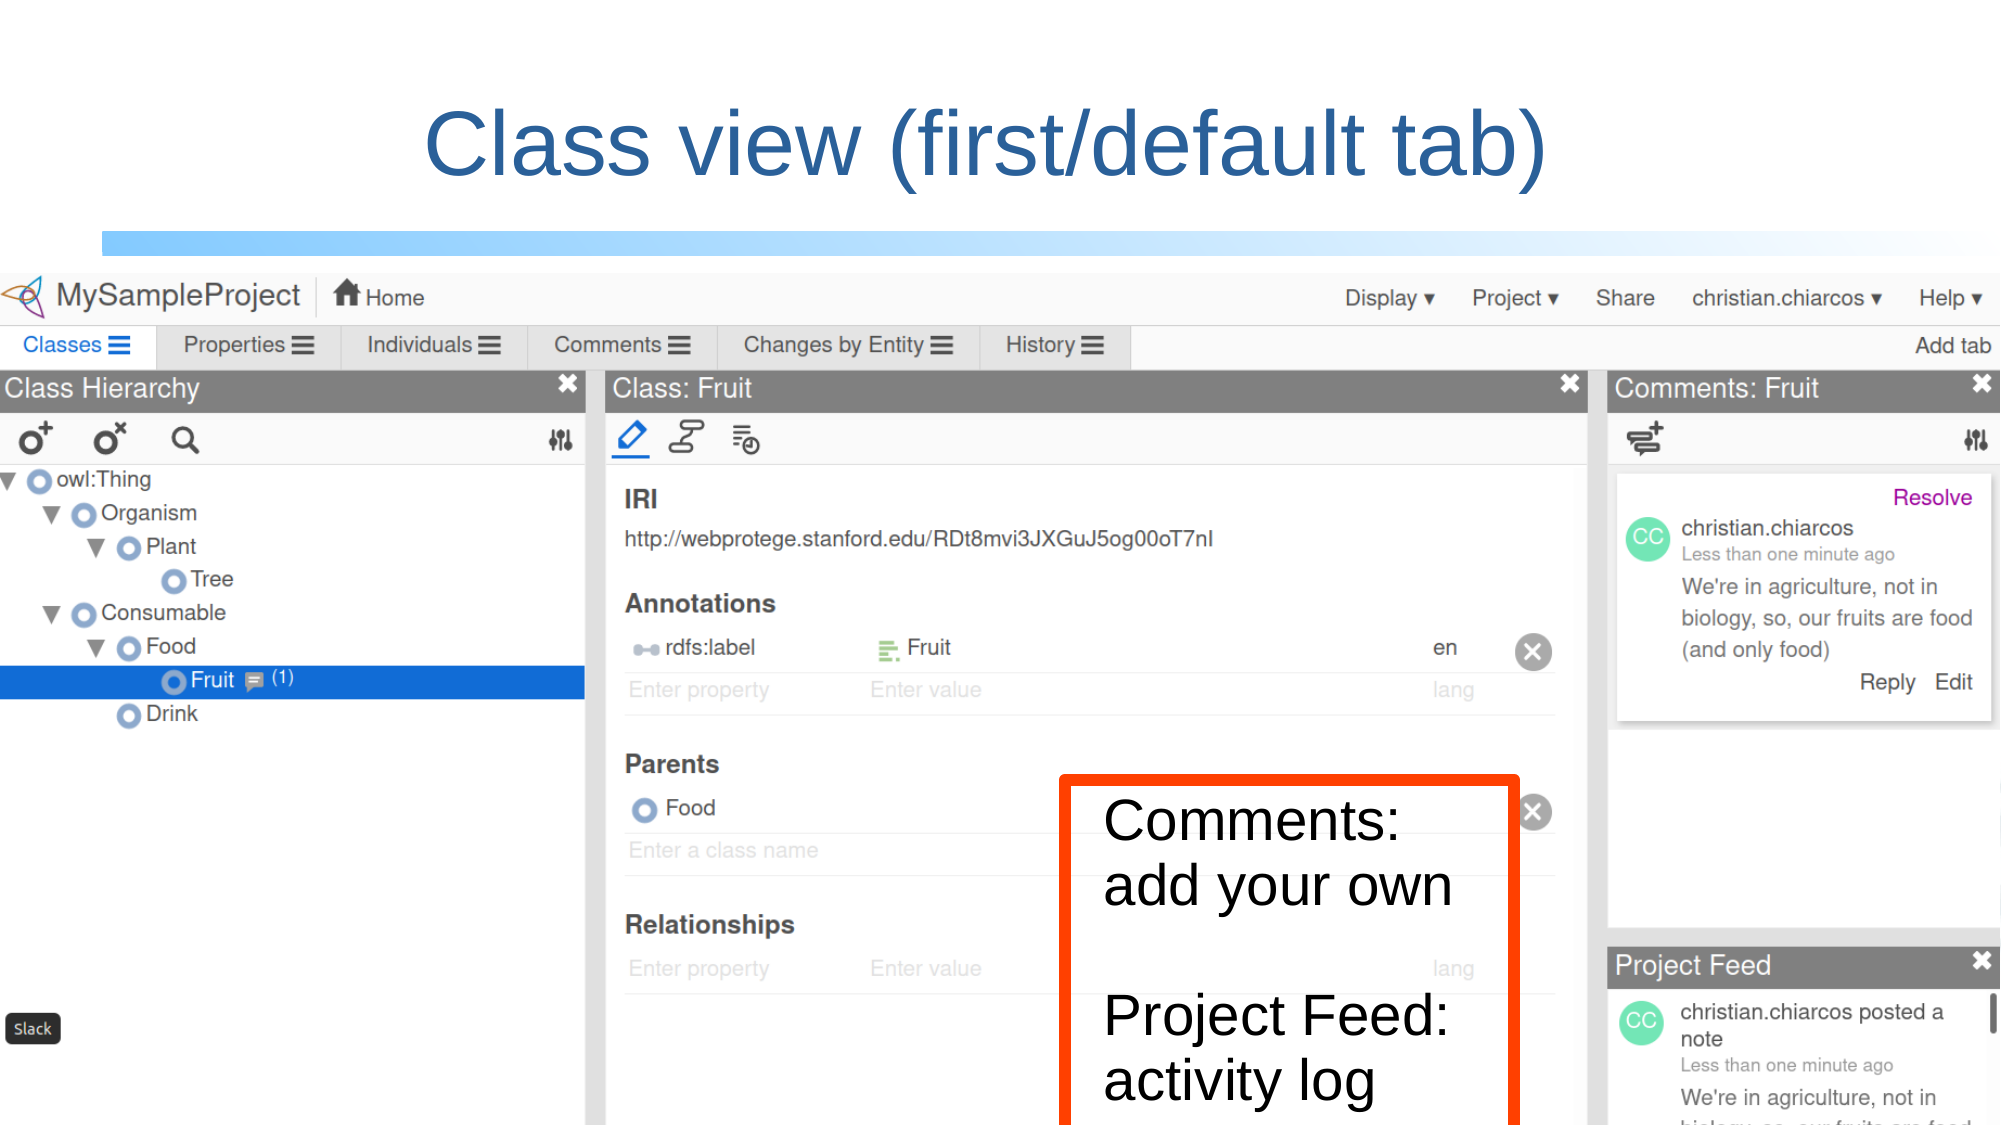

# Class view (first/default tab)
Comments:
add your own
Project Feed:
activity log